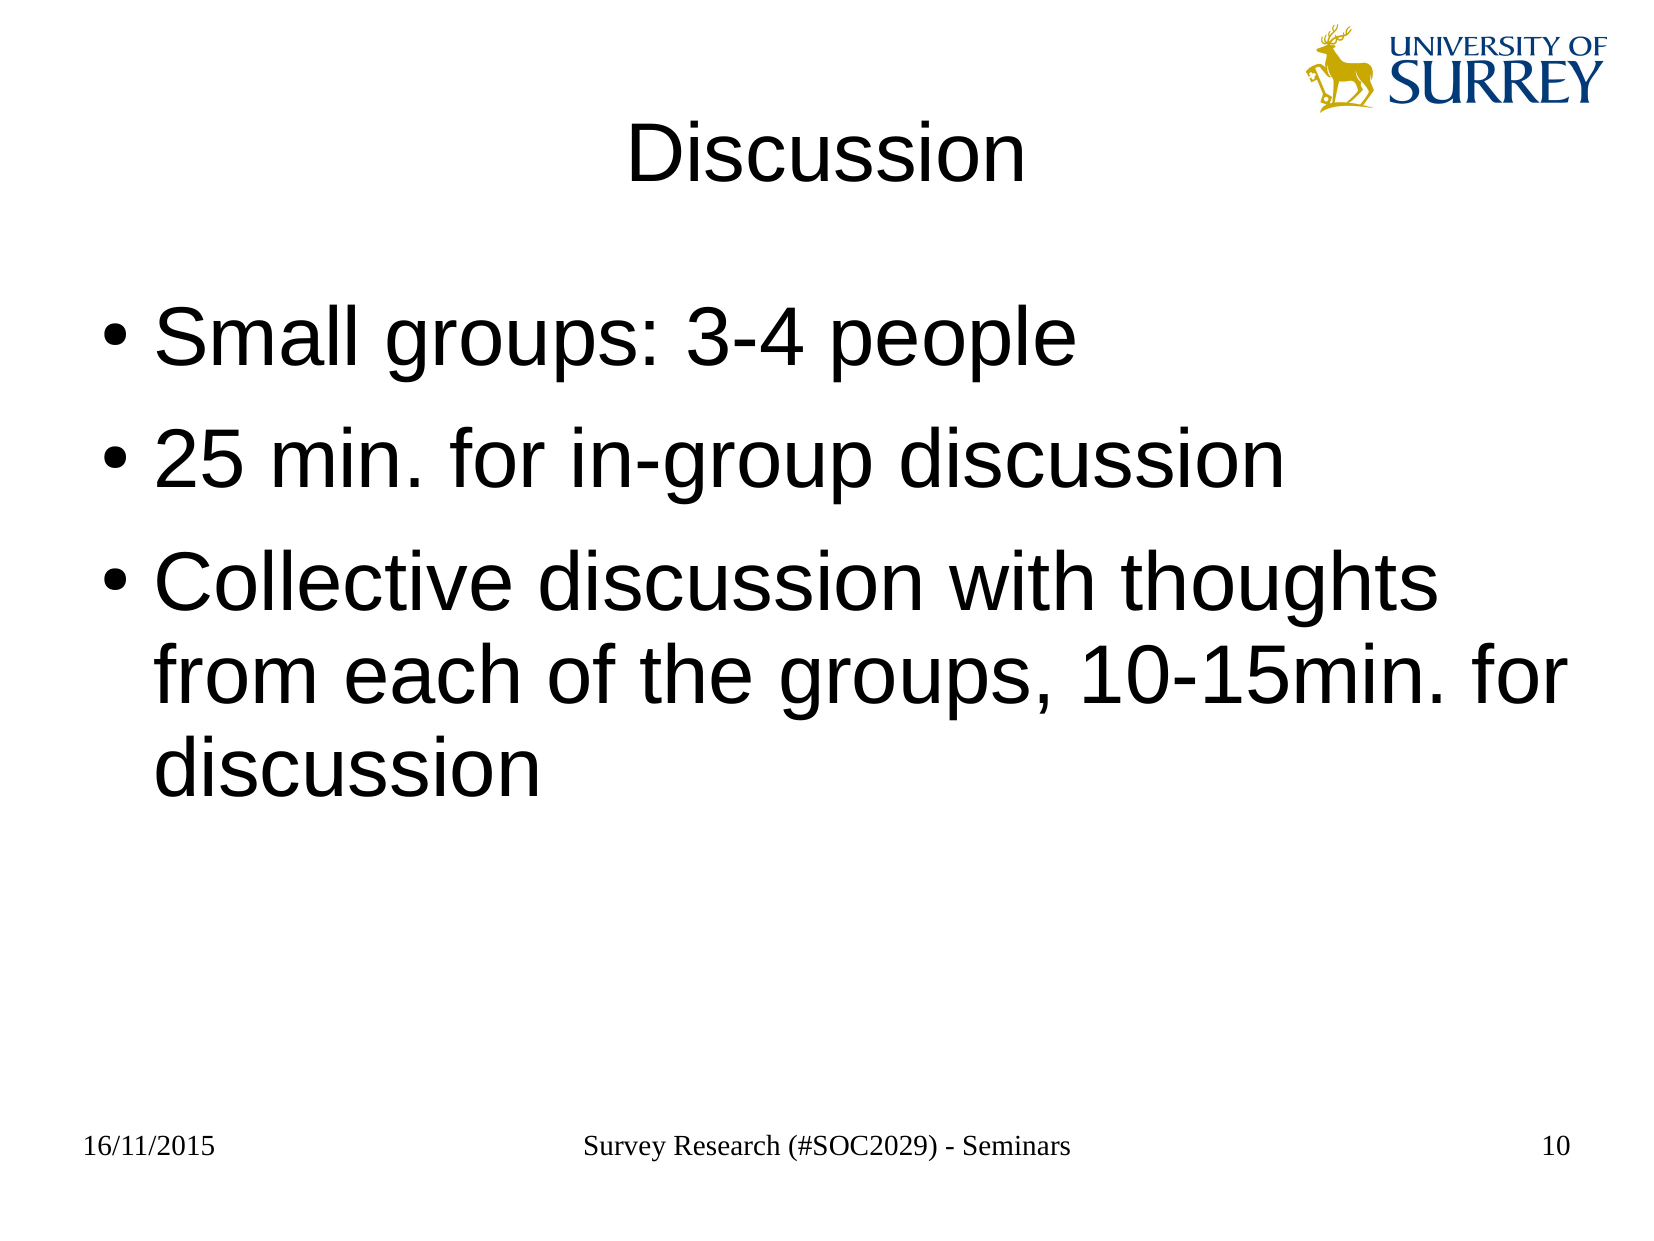

# Discussion
Small groups: 3-4 people
25 min. for in-group discussion
Collective discussion with thoughts from each of the groups, 10-15min. for discussion
05/10/2015
10